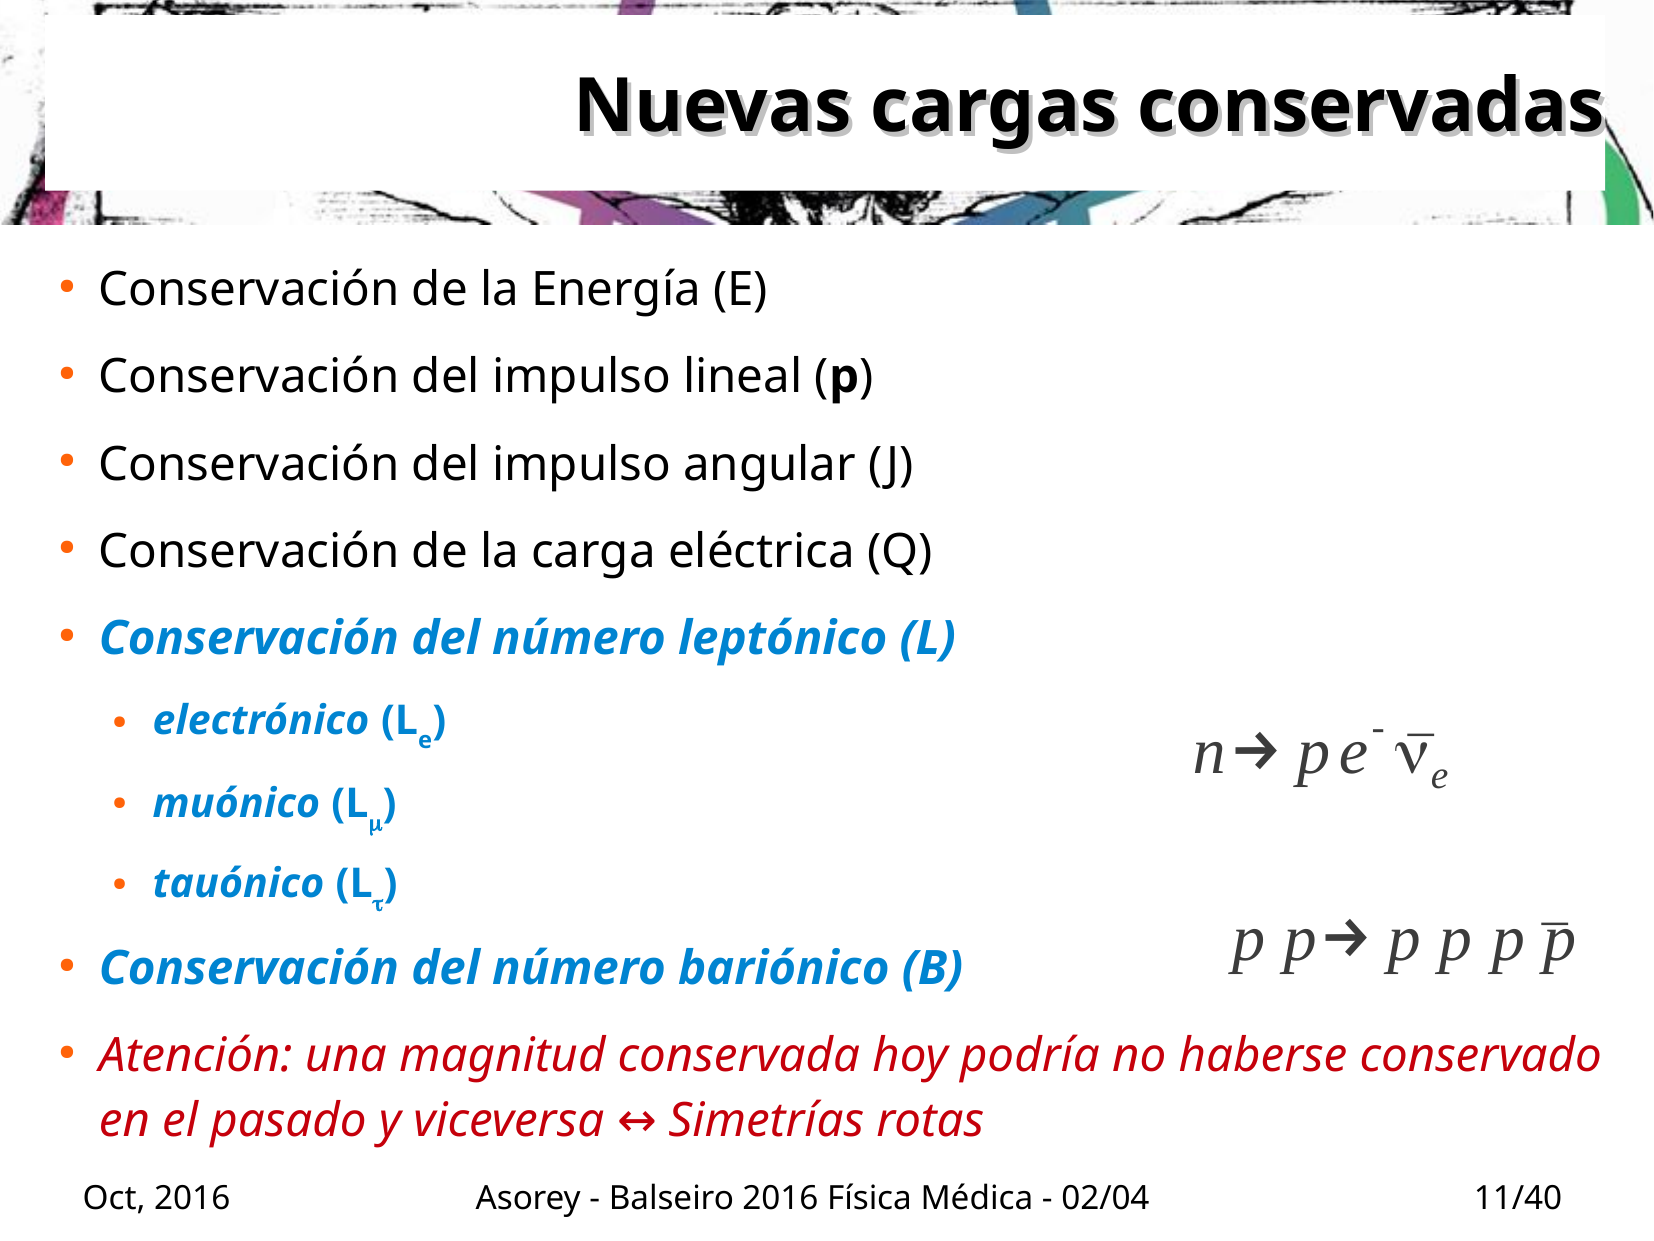

# Nuevas cargas conservadas
Conservación de la Energía (E)
Conservación del impulso lineal (p)
Conservación del impulso angular (J)
Conservación de la carga eléctrica (Q)
Conservación del número leptónico (L)
electrónico (Le)
muónico (Lm)
tauónico (Lt)
Conservación del número bariónico (B)
Atención: una magnitud conservada hoy podría no haberse conservado en el pasado y viceversa ↔ Simetrías rotas
Oct, 2016
Asorey - Balseiro 2016 Física Médica - 02/04
11